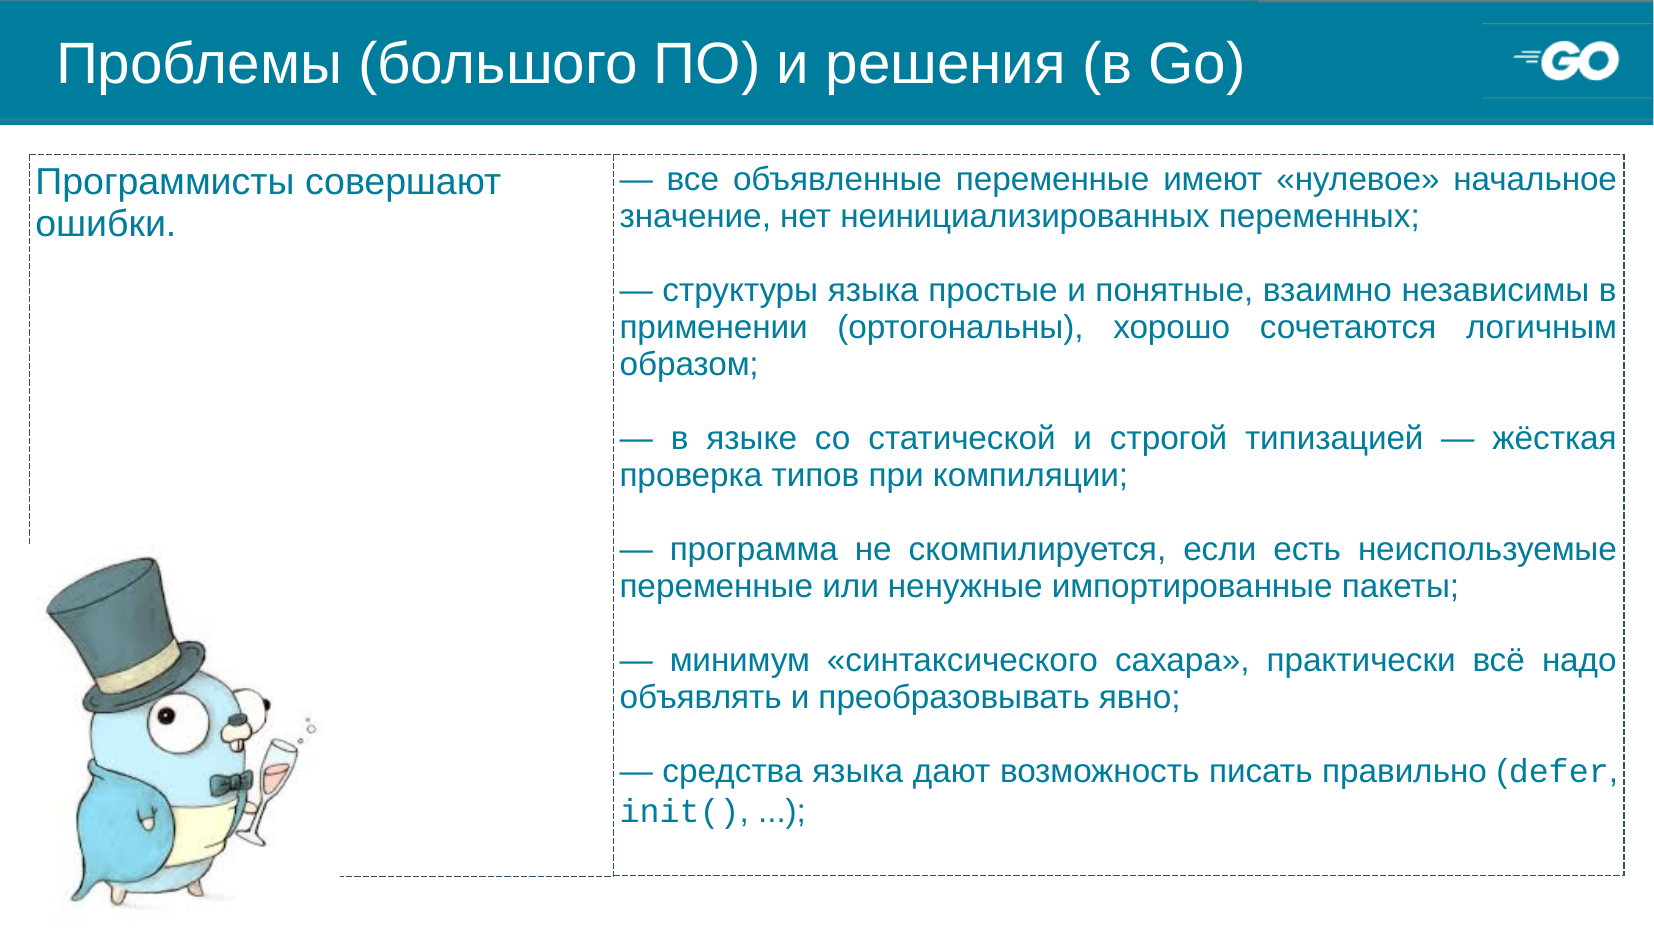

Проблемы (большого ПО) и решения (в Go)
| Программисты совершают ошибки. | — все объявленные переменные имеют «нулевое» начальное значение, нет неинициализированных переменных; — структуры языка простые и понятные, взаимно независимы в применении (ортогональны), хорошо сочетаются логичным образом; — в языке со статической и строгой типизацией — жёсткая проверка типов при компиляции; — программа не скомпилируется, если есть неиспользуемые переменные или ненужные импортированные пакеты; — минимум «синтаксического сахара», практически всё надо объявлять и преобразовывать явно; — средства языка дают возможность писать правильно (defer, init(), ...); |
| --- | --- |